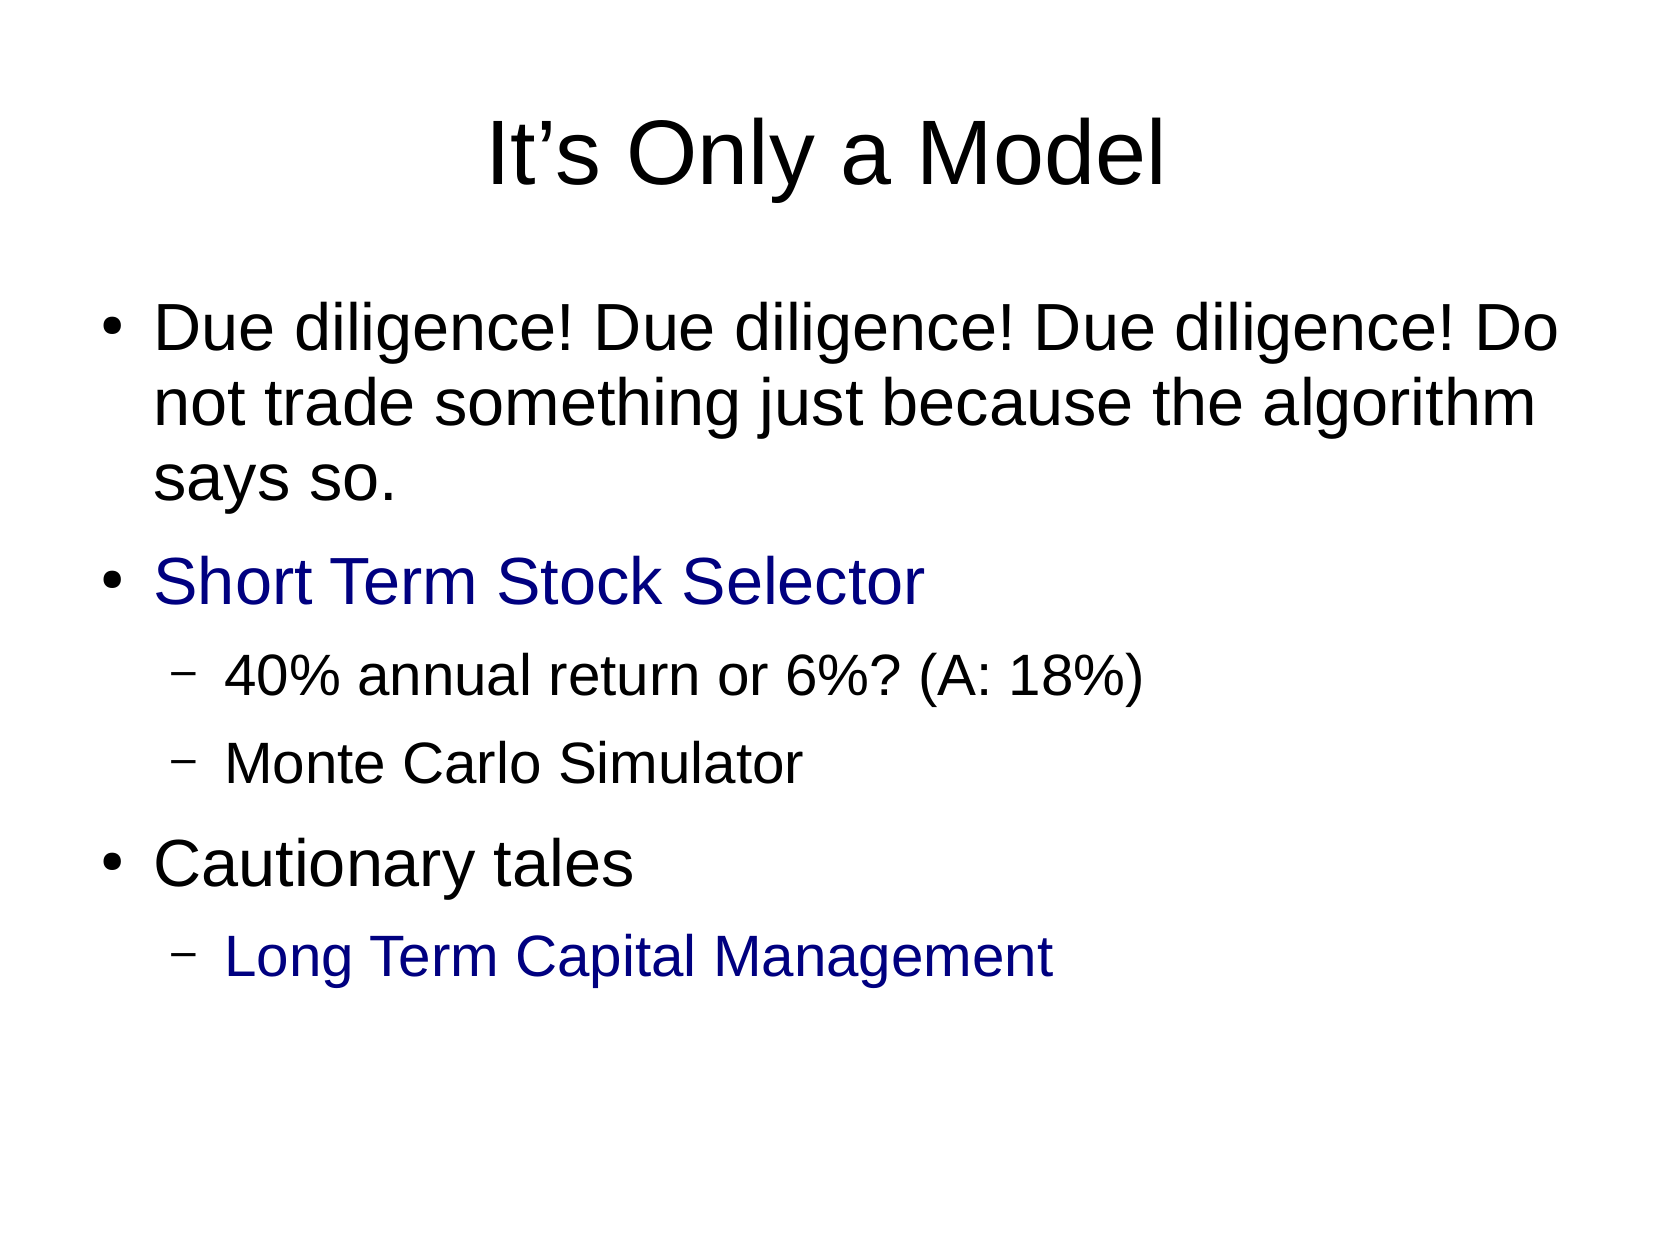

# It’s Only a Model
Due diligence! Due diligence! Due diligence! Do not trade something just because the algorithm says so.
Short Term Stock Selector
40% annual return or 6%? (A: 18%)
Monte Carlo Simulator
Cautionary tales
Long Term Capital Management